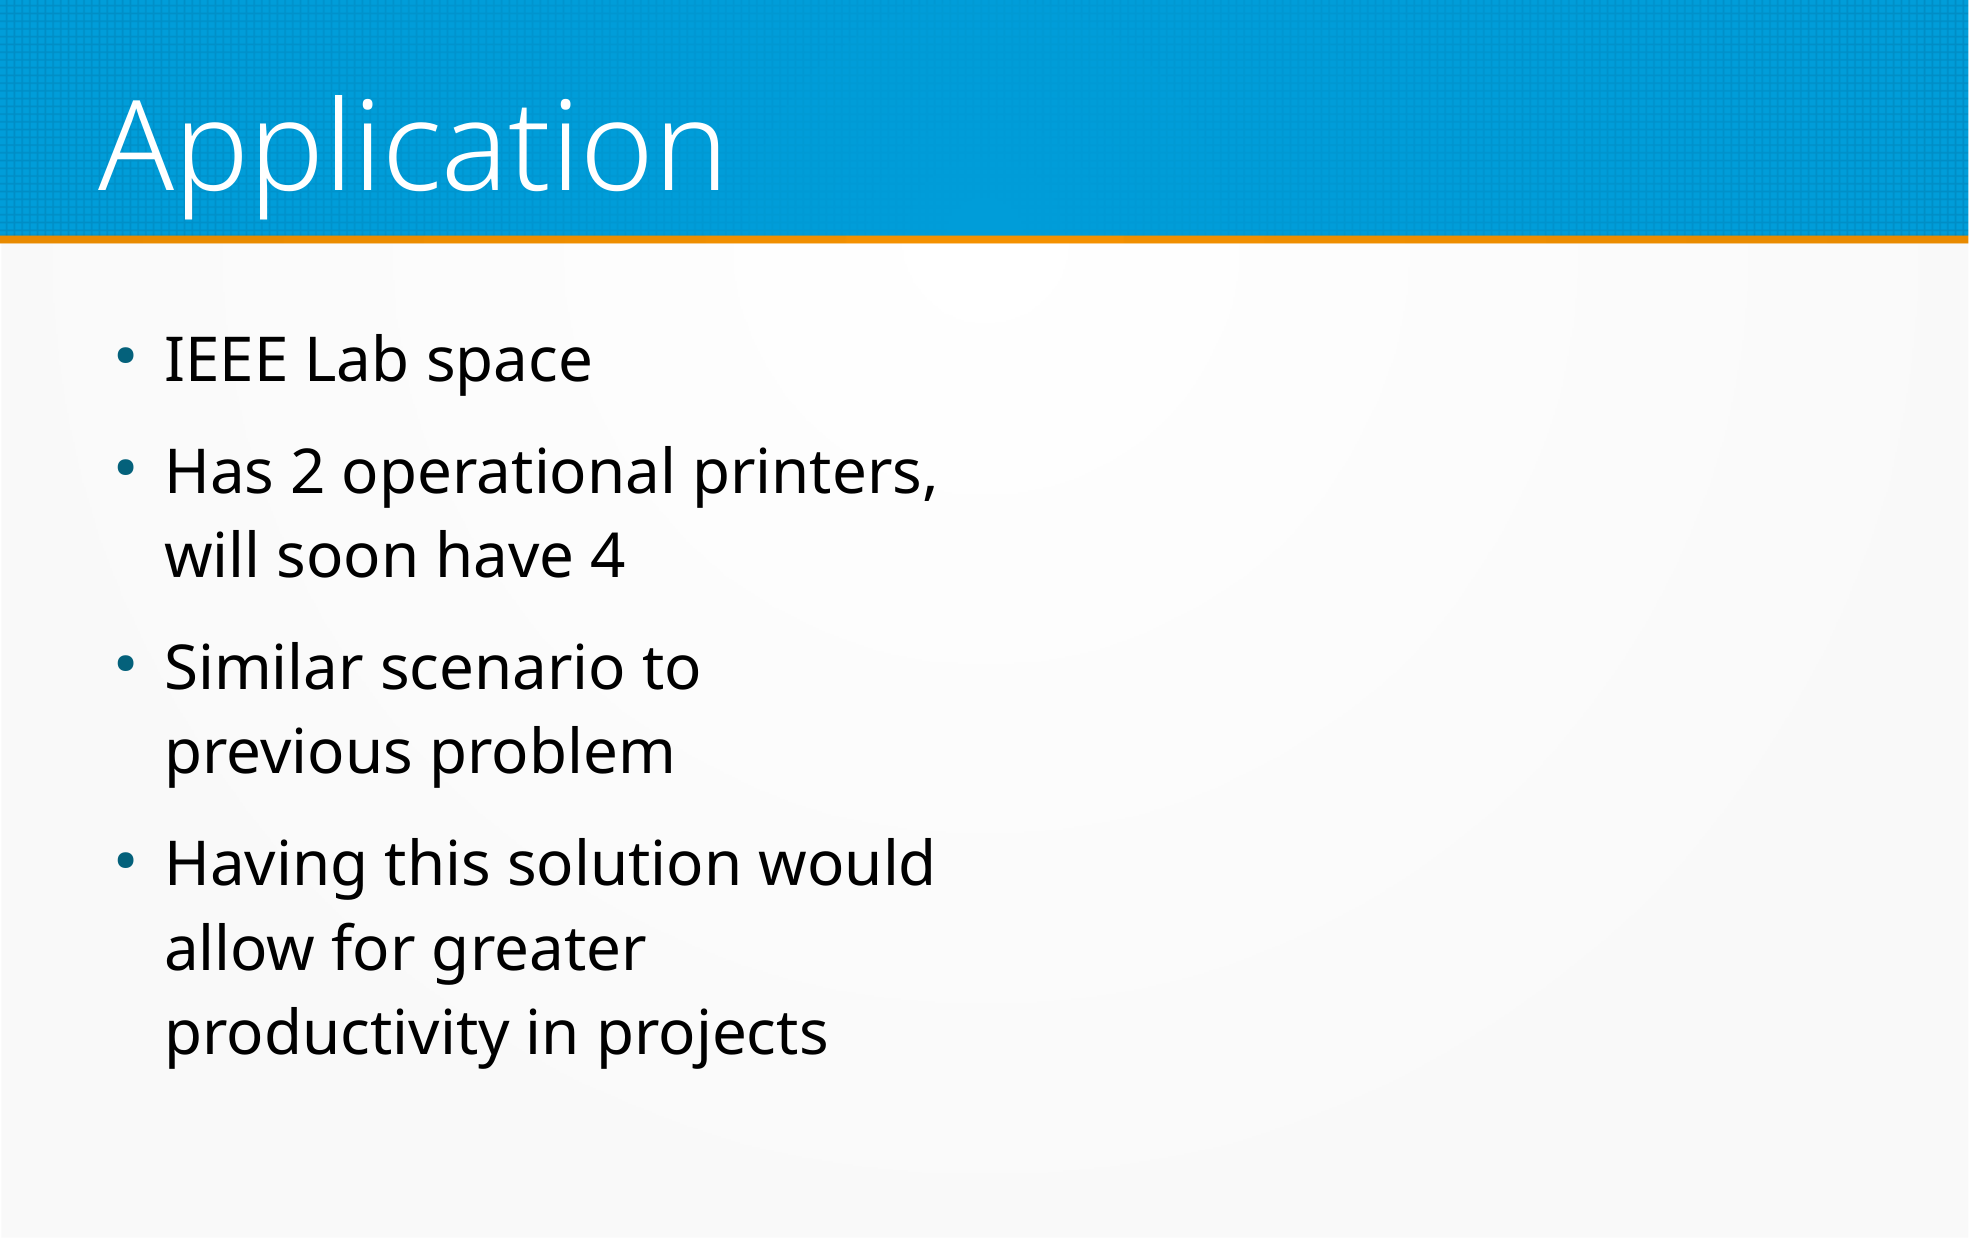

# Application
IEEE Lab space
Has 2 operational printers, will soon have 4
Similar scenario to previous problem
Having this solution would allow for greater productivity in projects